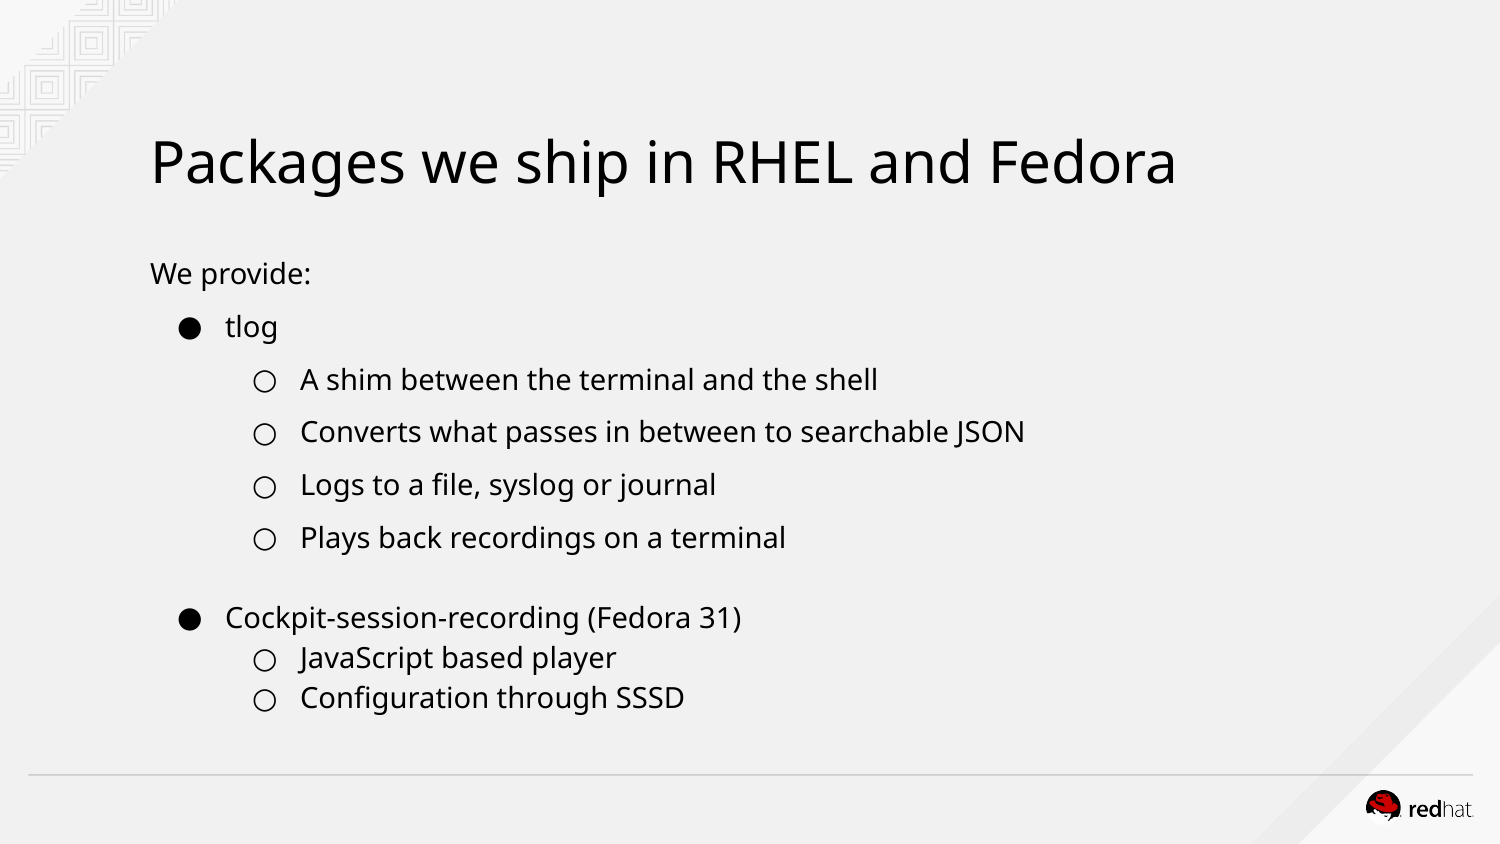

# Packages we ship in RHEL and Fedora
We provide:
tlog
A shim between the terminal and the shell
Converts what passes in between to searchable JSON
Logs to a file, syslog or journal
Plays back recordings on a terminal
Cockpit-session-recording (Fedora 31)
JavaScript based player
Configuration through SSSD